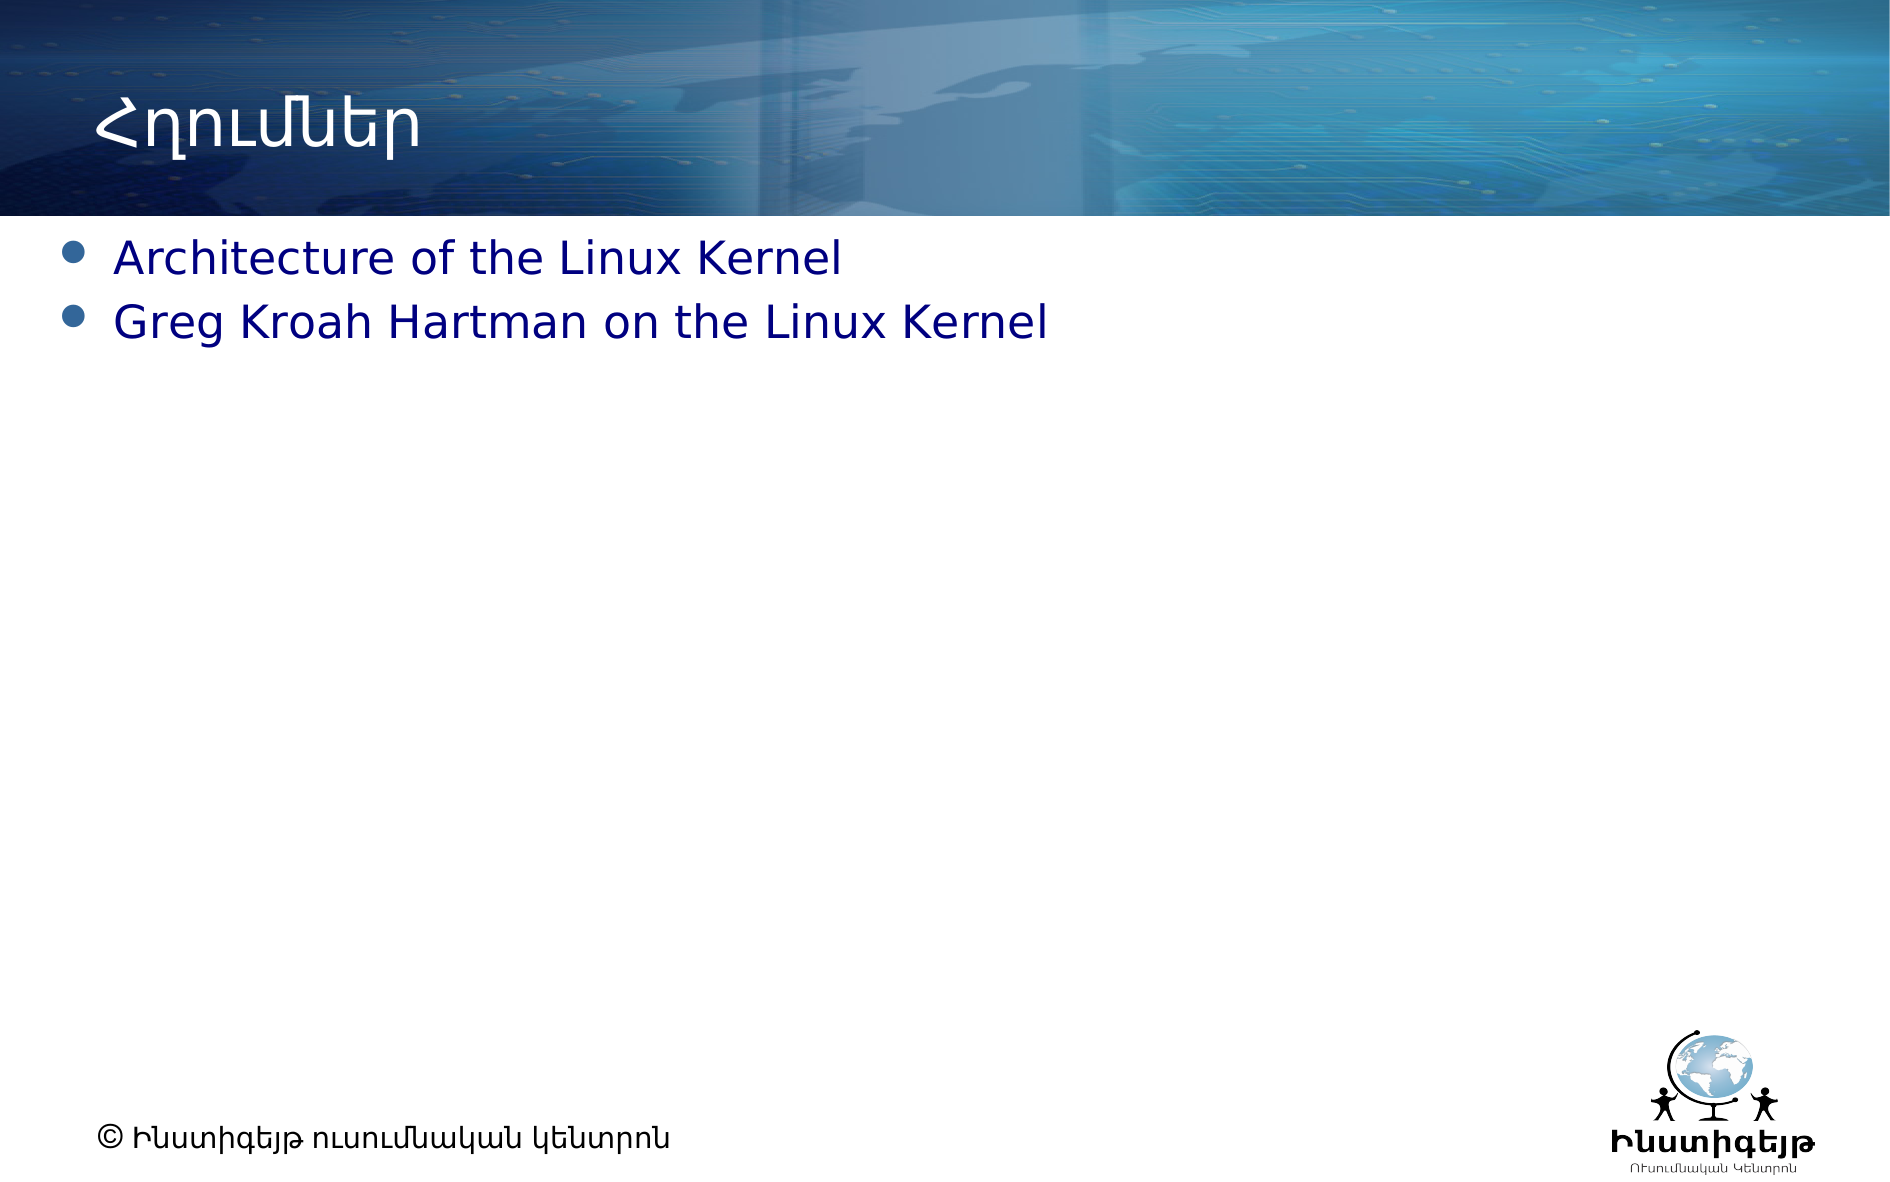

# Հղումներ
Architecture of the Linux Kernel
Greg Kroah Hartman on the Linux Kernel